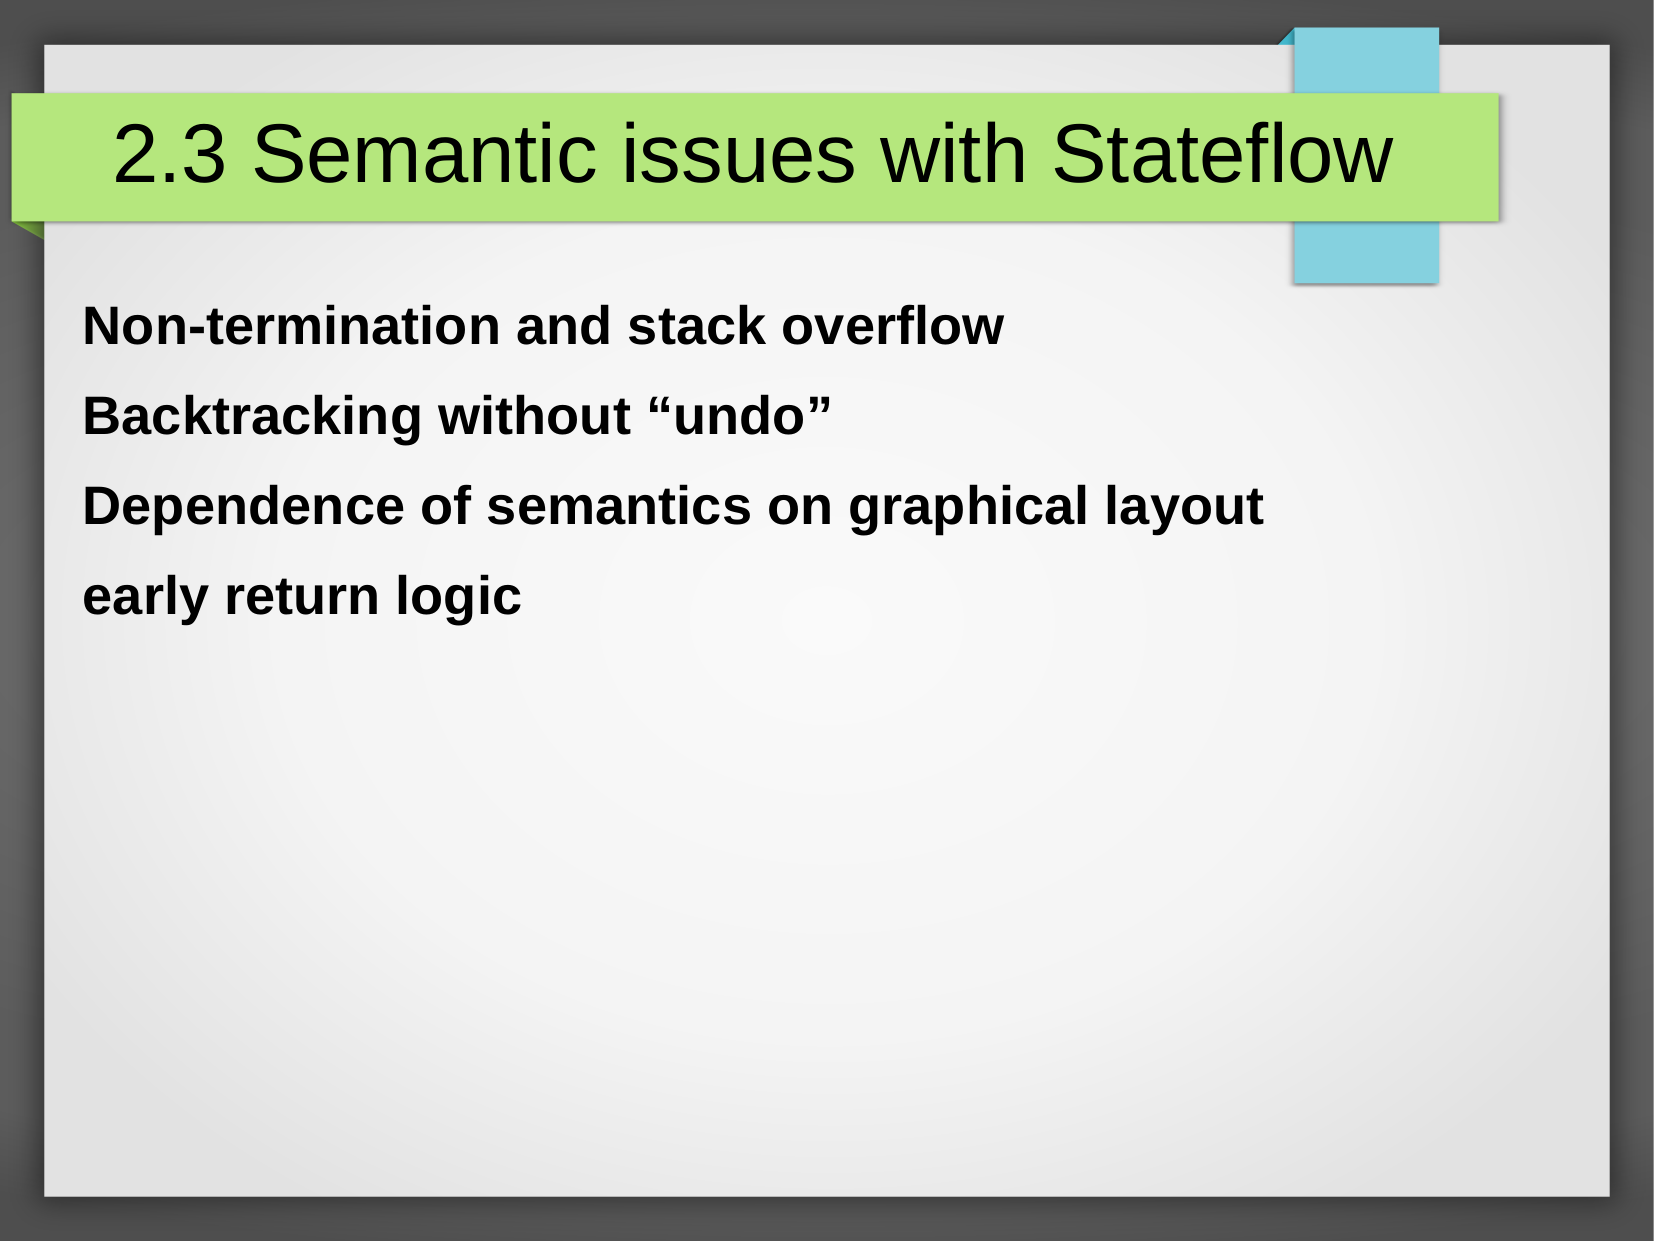

# 2.3 Semantic issues with Stateflow
Non-termination and stack overflow
Backtracking without “undo”
Dependence of semantics on graphical layout
early return logic